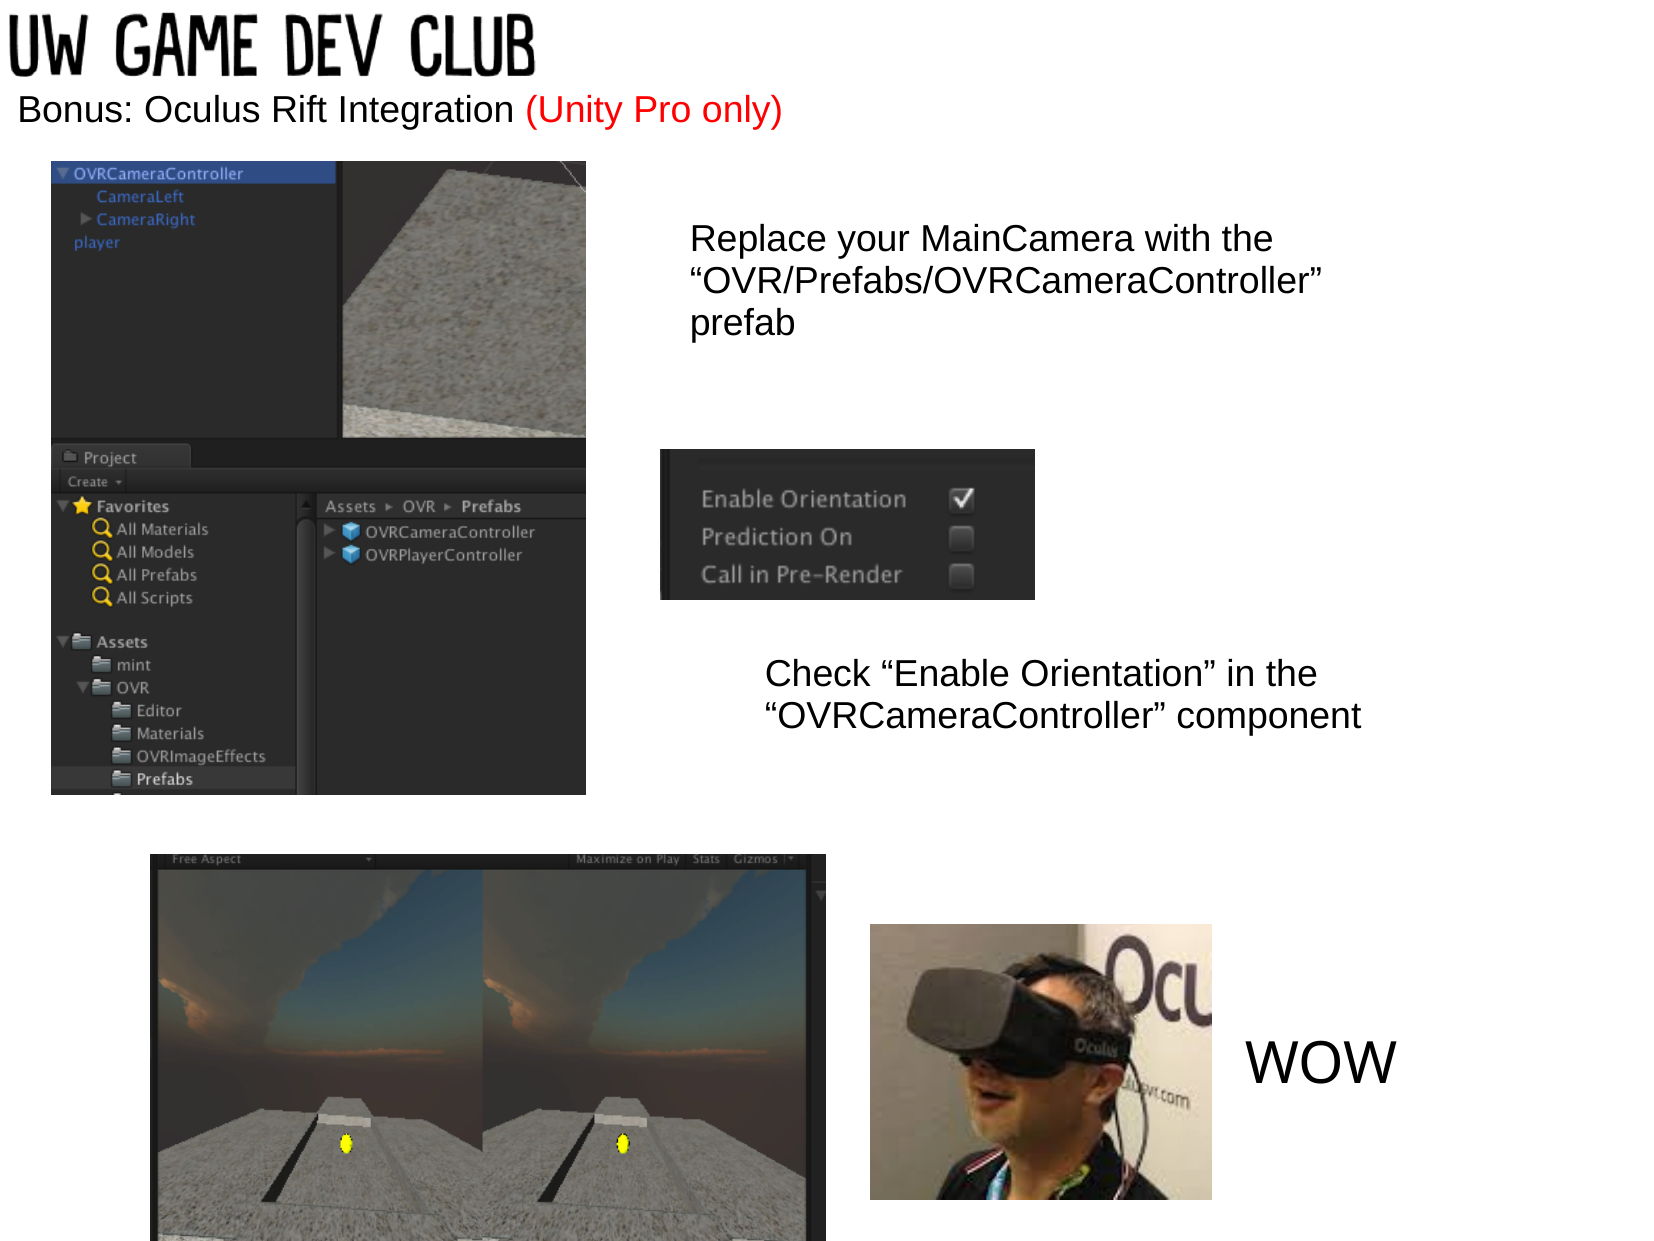

Bonus: Oculus Rift Integration (Unity Pro only)
Replace your MainCamera with the
“OVR/Prefabs/OVRCameraController” prefab
Check “Enable Orientation” in the “OVRCameraController” component
WOW